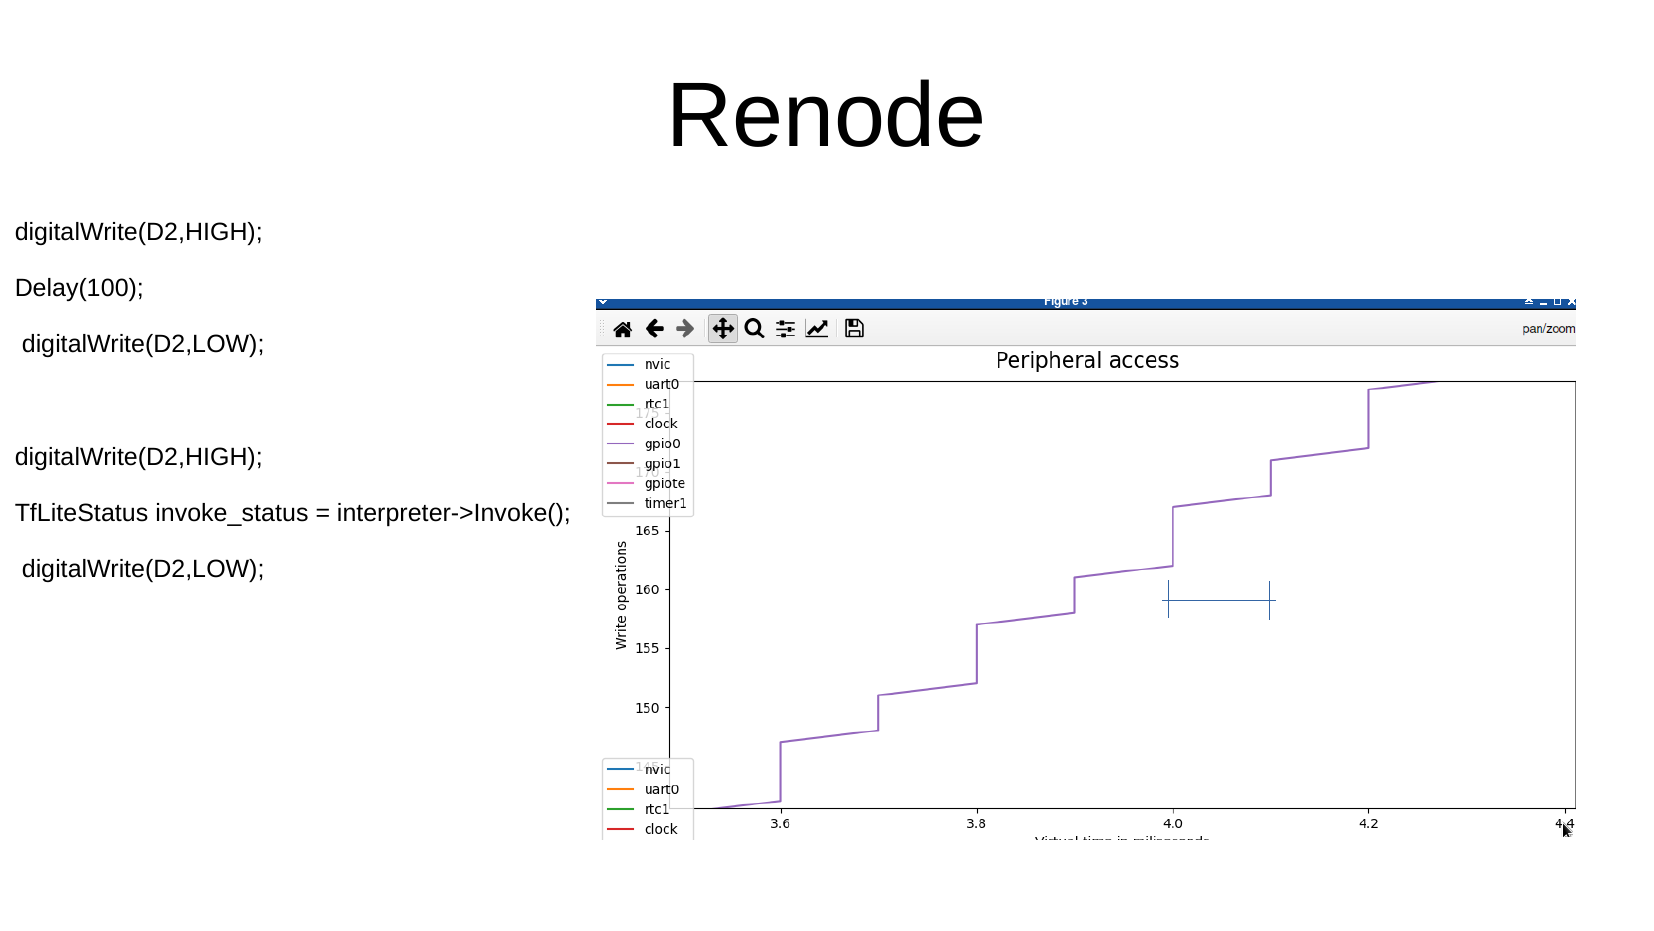

# Renode
digitalWrite(D2,HIGH);
Delay(100);
 digitalWrite(D2,LOW);
digitalWrite(D2,HIGH);
TfLiteStatus invoke_status = interpreter->Invoke();
 digitalWrite(D2,LOW);